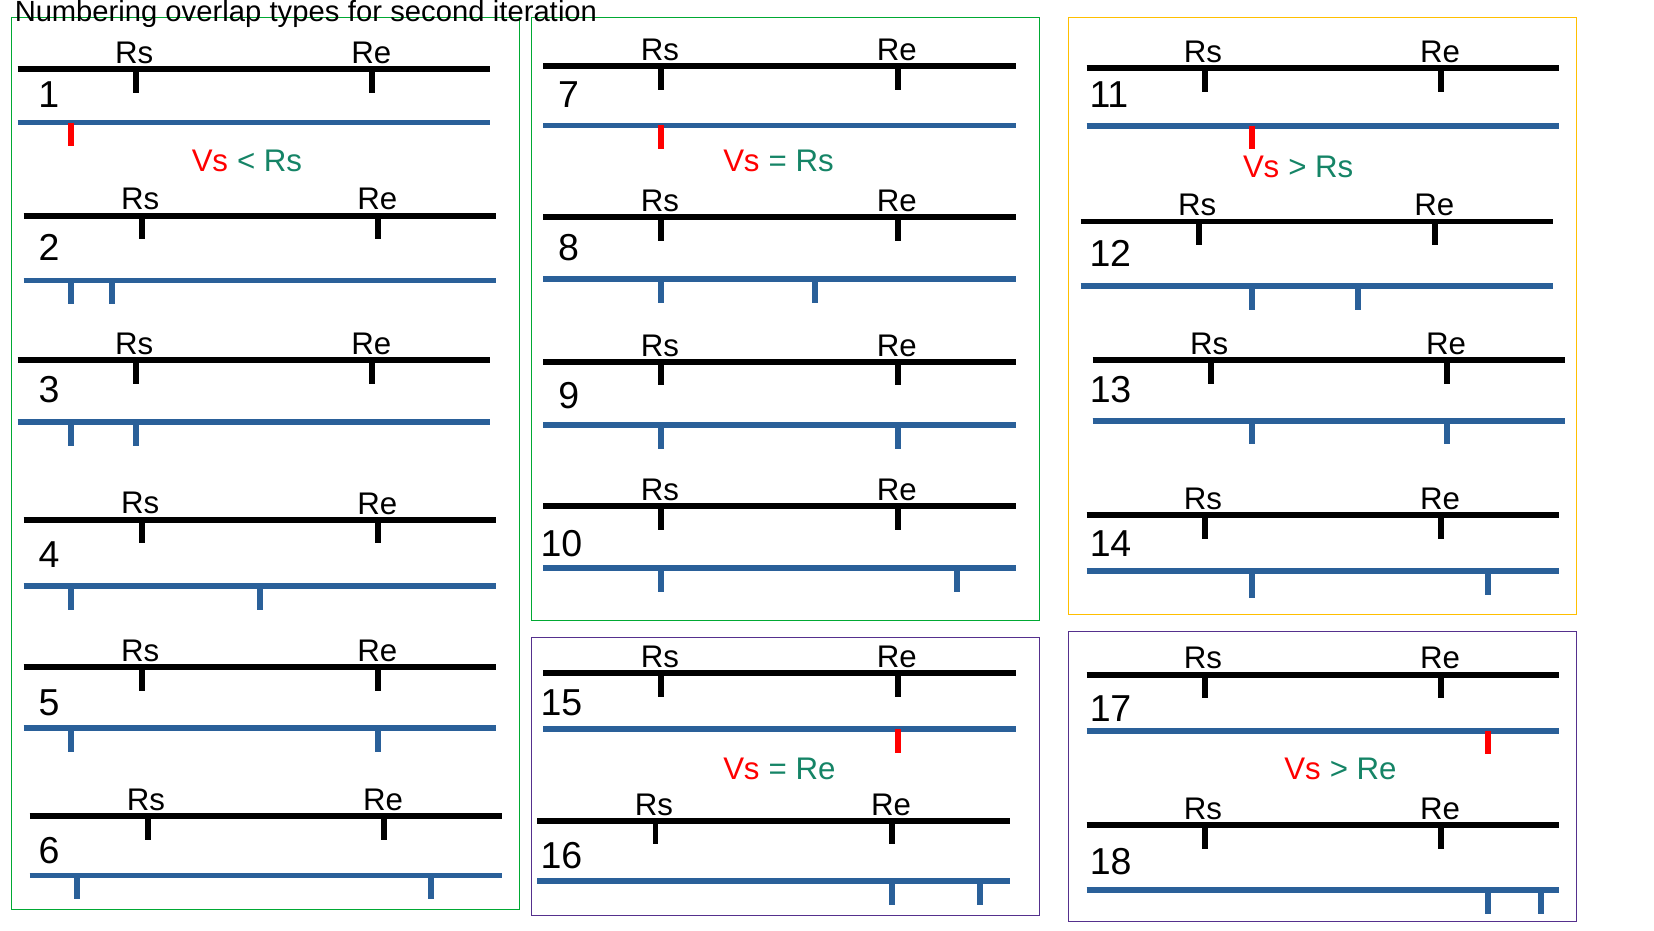

Numbering overlap types for second iteration
Rs
Re
Rs
Re
Rs
Re
1
7
11
Vs < Rs
Vs = Rs
Vs > Rs
Rs
Re
Rs
Re
Rs
Re
2
8
12
Rs
Re
Rs
Re
Rs
Re
3
13
9
Rs
Re
Rs
Re
Rs
Re
10
14
4
Rs
Re
Rs
Re
Rs
Re
5
15
17
Vs = Re
Vs > Re
Rs
Re
Rs
Re
Rs
Re
6
16
18